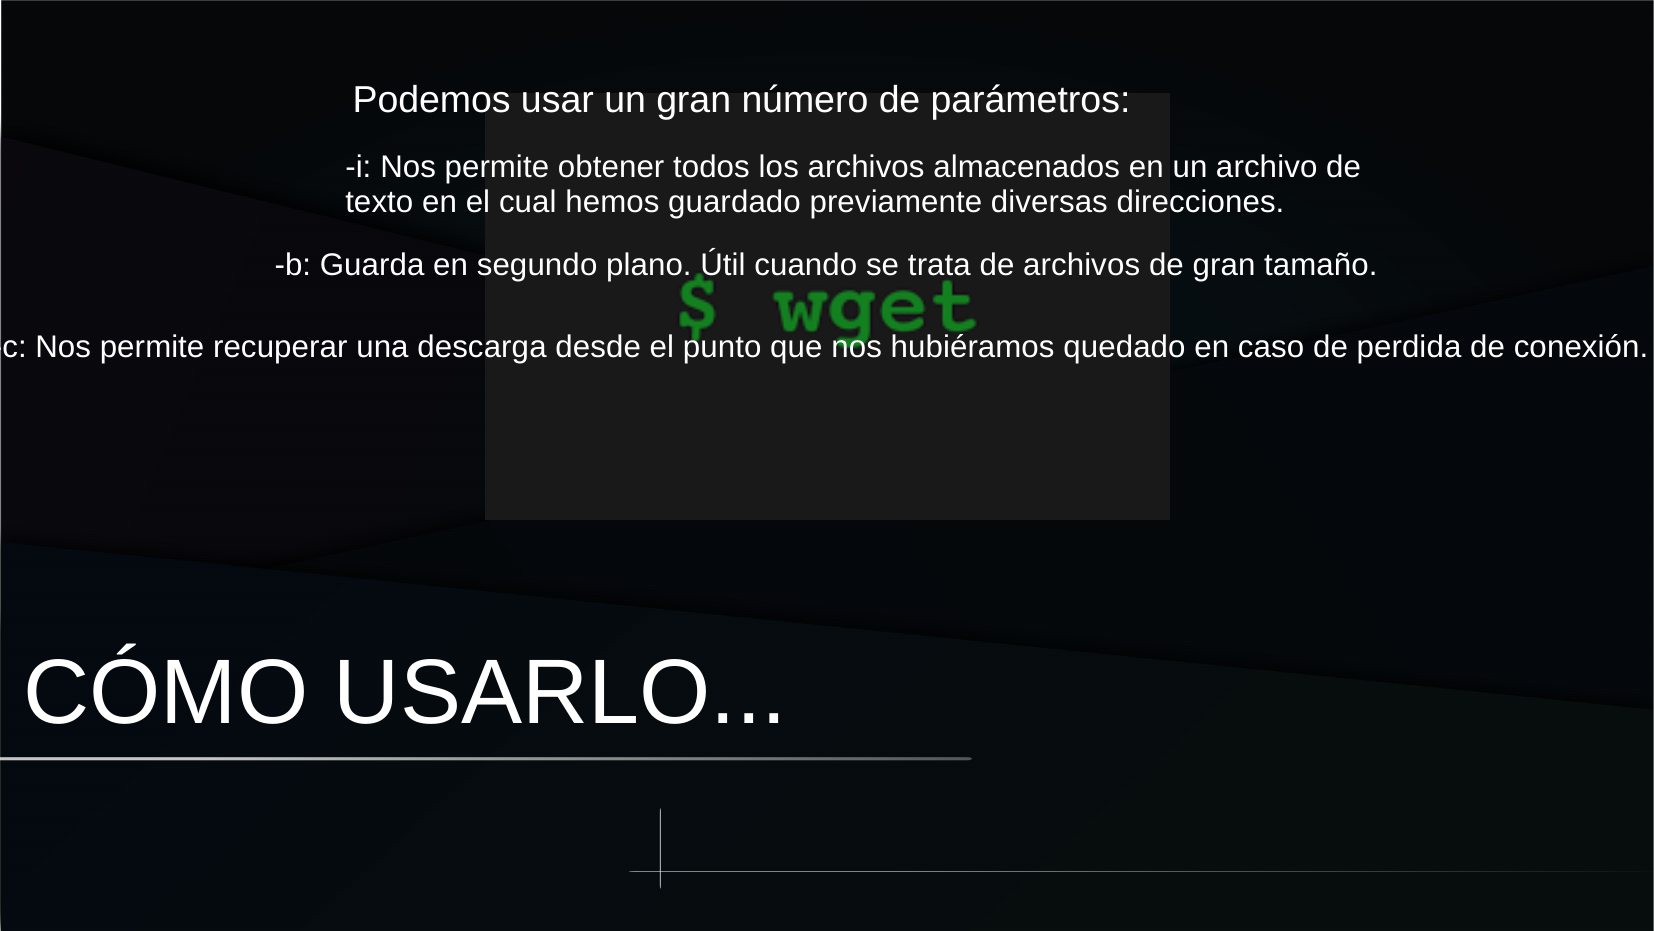

Podemos usar un gran número de parámetros:
-i: Nos permite obtener todos los archivos almacenados en un archivo de texto en el cual hemos guardado previamente diversas direcciones.
# CÓMO USARLO...